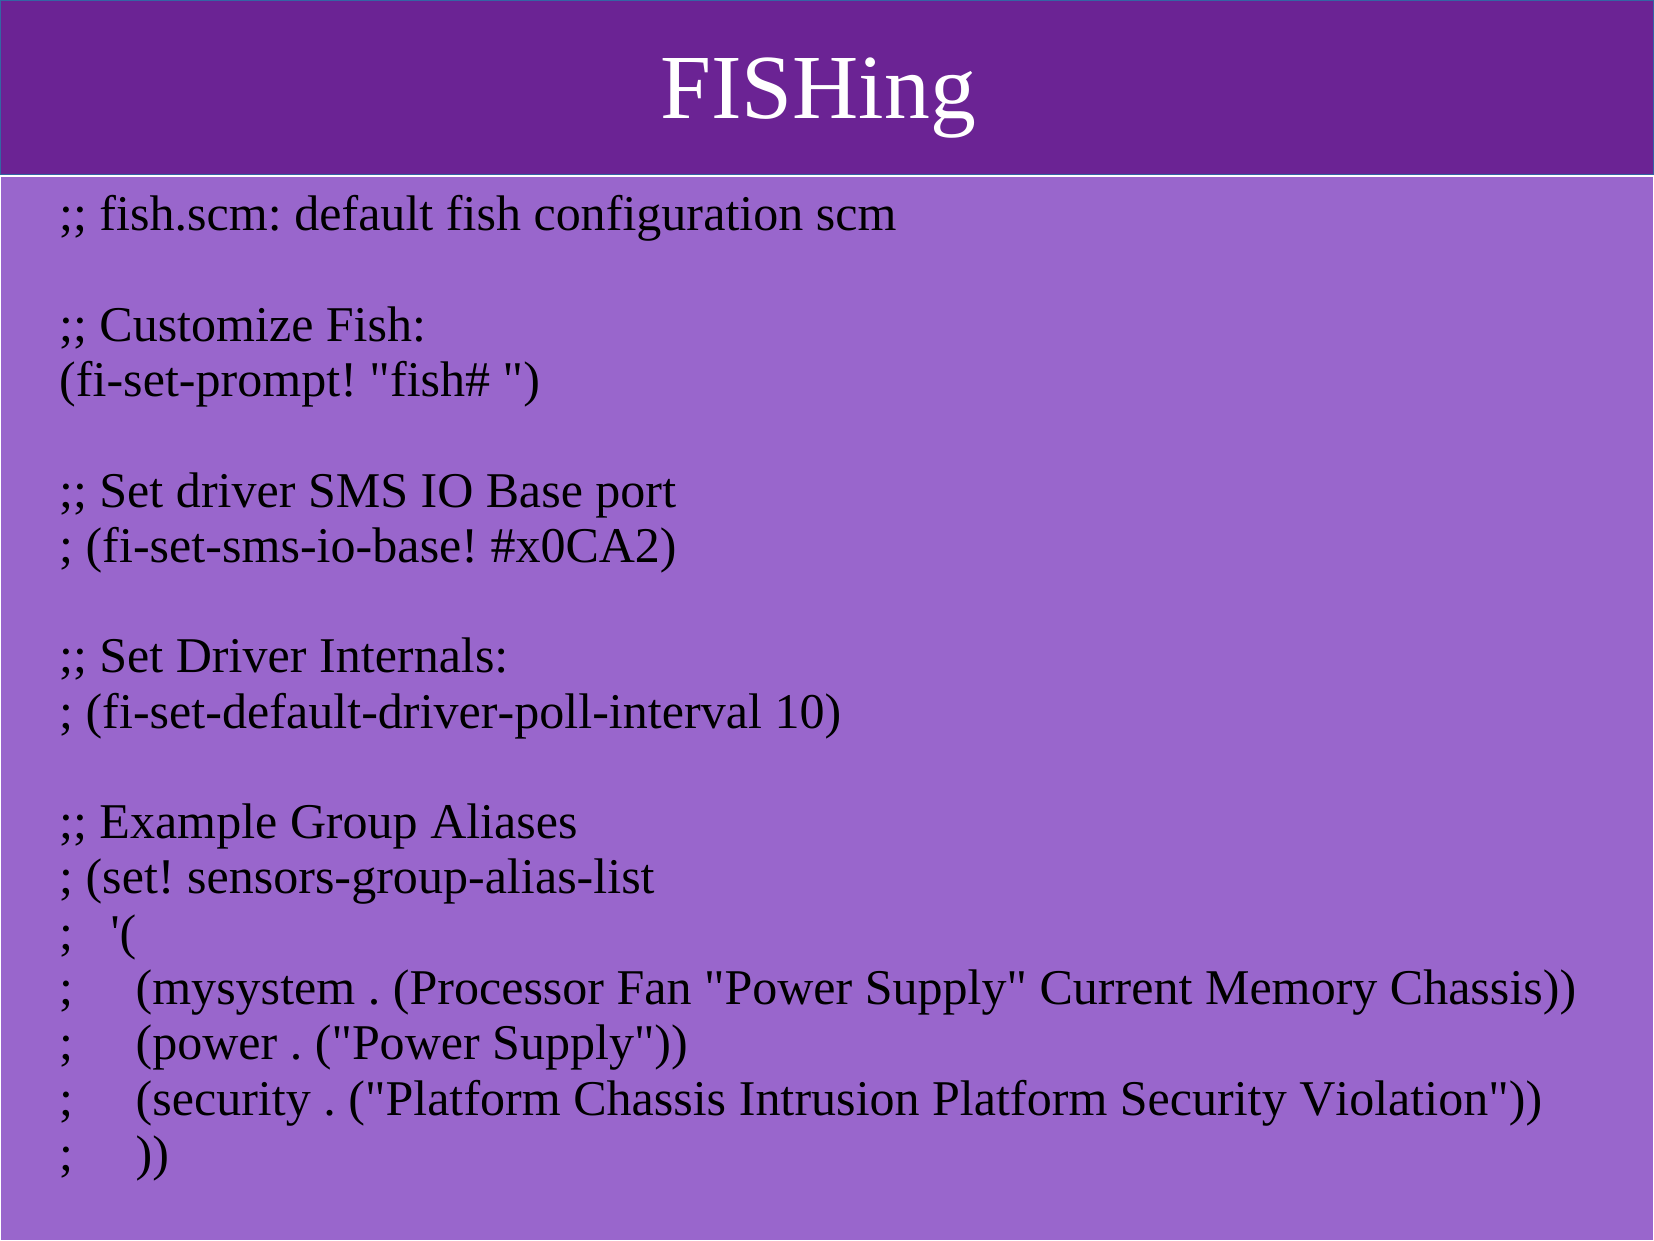

# FISHing
;; fish.scm: default fish configuration scm
;; Customize Fish:
(fi-set-prompt! "fish# ")
;; Set driver SMS IO Base port
; (fi-set-sms-io-base! #x0CA2)
;; Set Driver Internals:
; (fi-set-default-driver-poll-interval 10)
;; Example Group Aliases
; (set! sensors-group-alias-list
; '(
; (mysystem . (Processor Fan "Power Supply" Current Memory Chassis))
; (power . ("Power Supply"))
; (security . ("Platform Chassis Intrusion Platform Security Violation"))
; ))